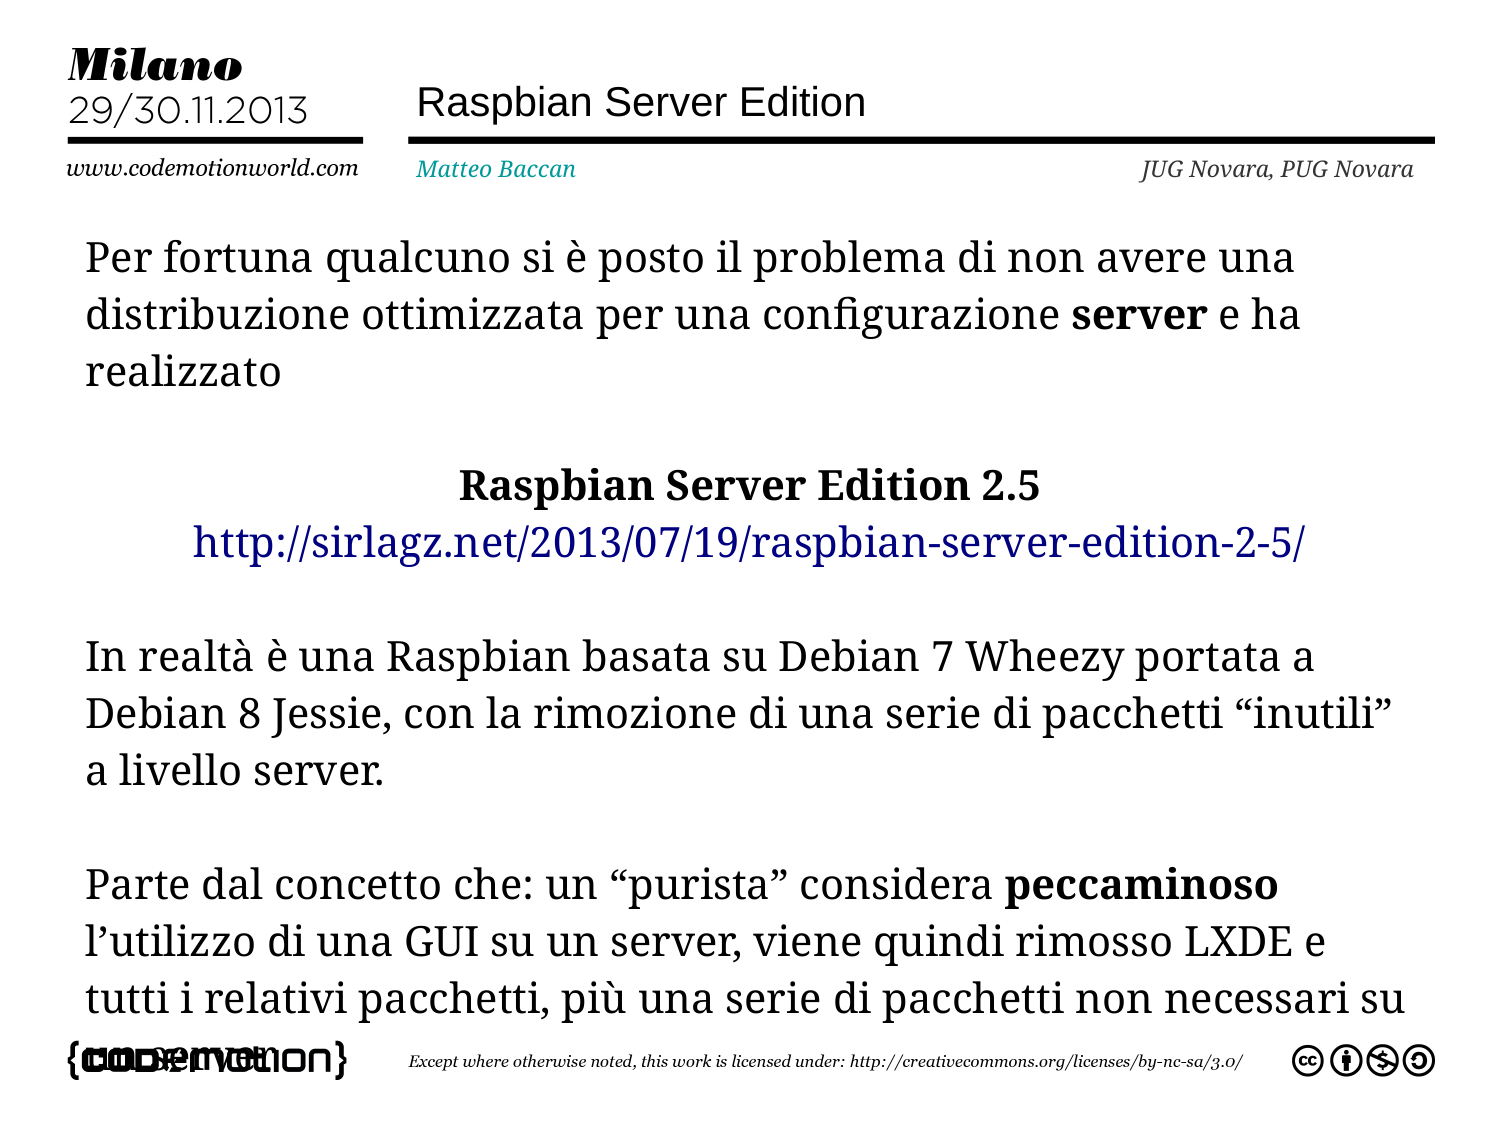

# Raspbian Server Edition
Matteo Baccan
JUG Novara, PUG Novara
Per fortuna qualcuno si è posto il problema di non avere una distribuzione ottimizzata per una configurazione server e ha realizzato
Raspbian Server Edition 2.5
http://sirlagz.net/2013/07/19/raspbian-server-edition-2-5/
In realtà è una Raspbian basata su Debian 7 Wheezy portata a Debian 8 Jessie, con la rimozione di una serie di pacchetti “inutili” a livello server.
Parte dal concetto che: un “purista” considera peccaminoso l’utilizzo di una GUI su un server, viene quindi rimosso LXDE e tutti i relativi pacchetti, più una serie di pacchetti non necessari su un server